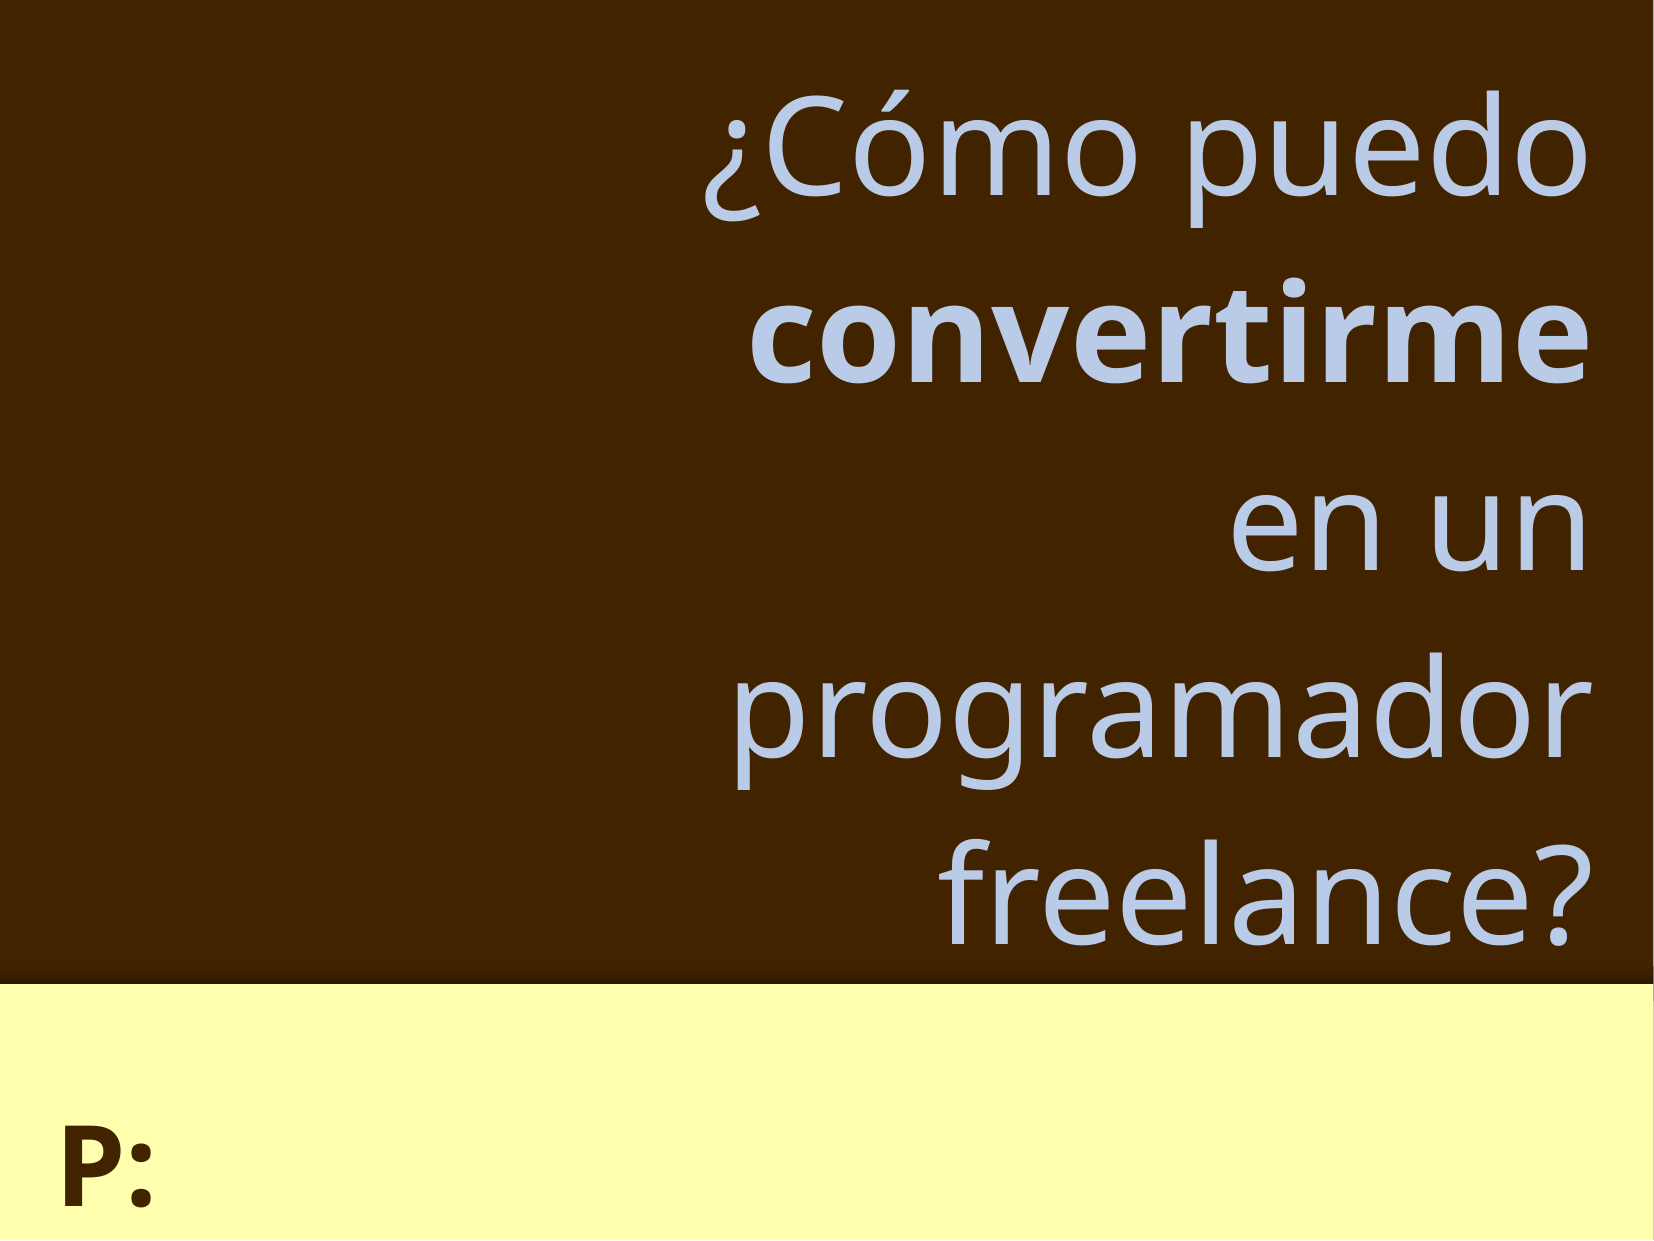

# ¿Cómo puedo convertirme en un programador freelance?
 P: